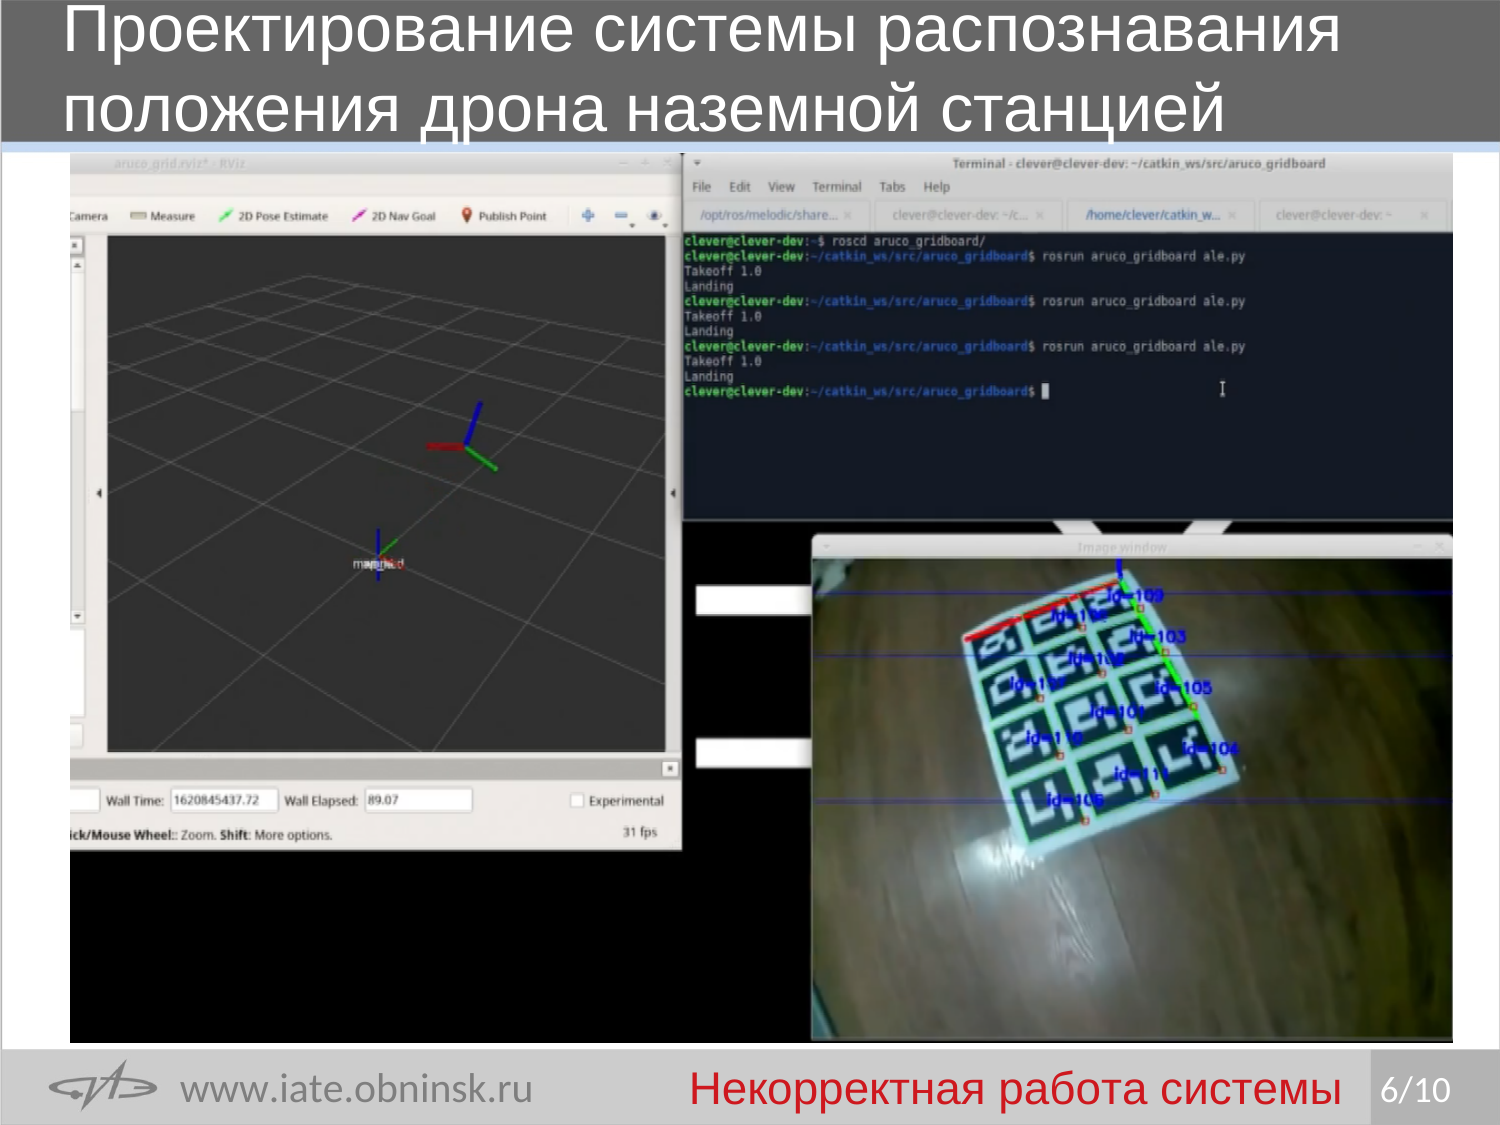

# Проектирование системы распознавания положения дрона наземной станцией
 Некорректная работа системы
6/10